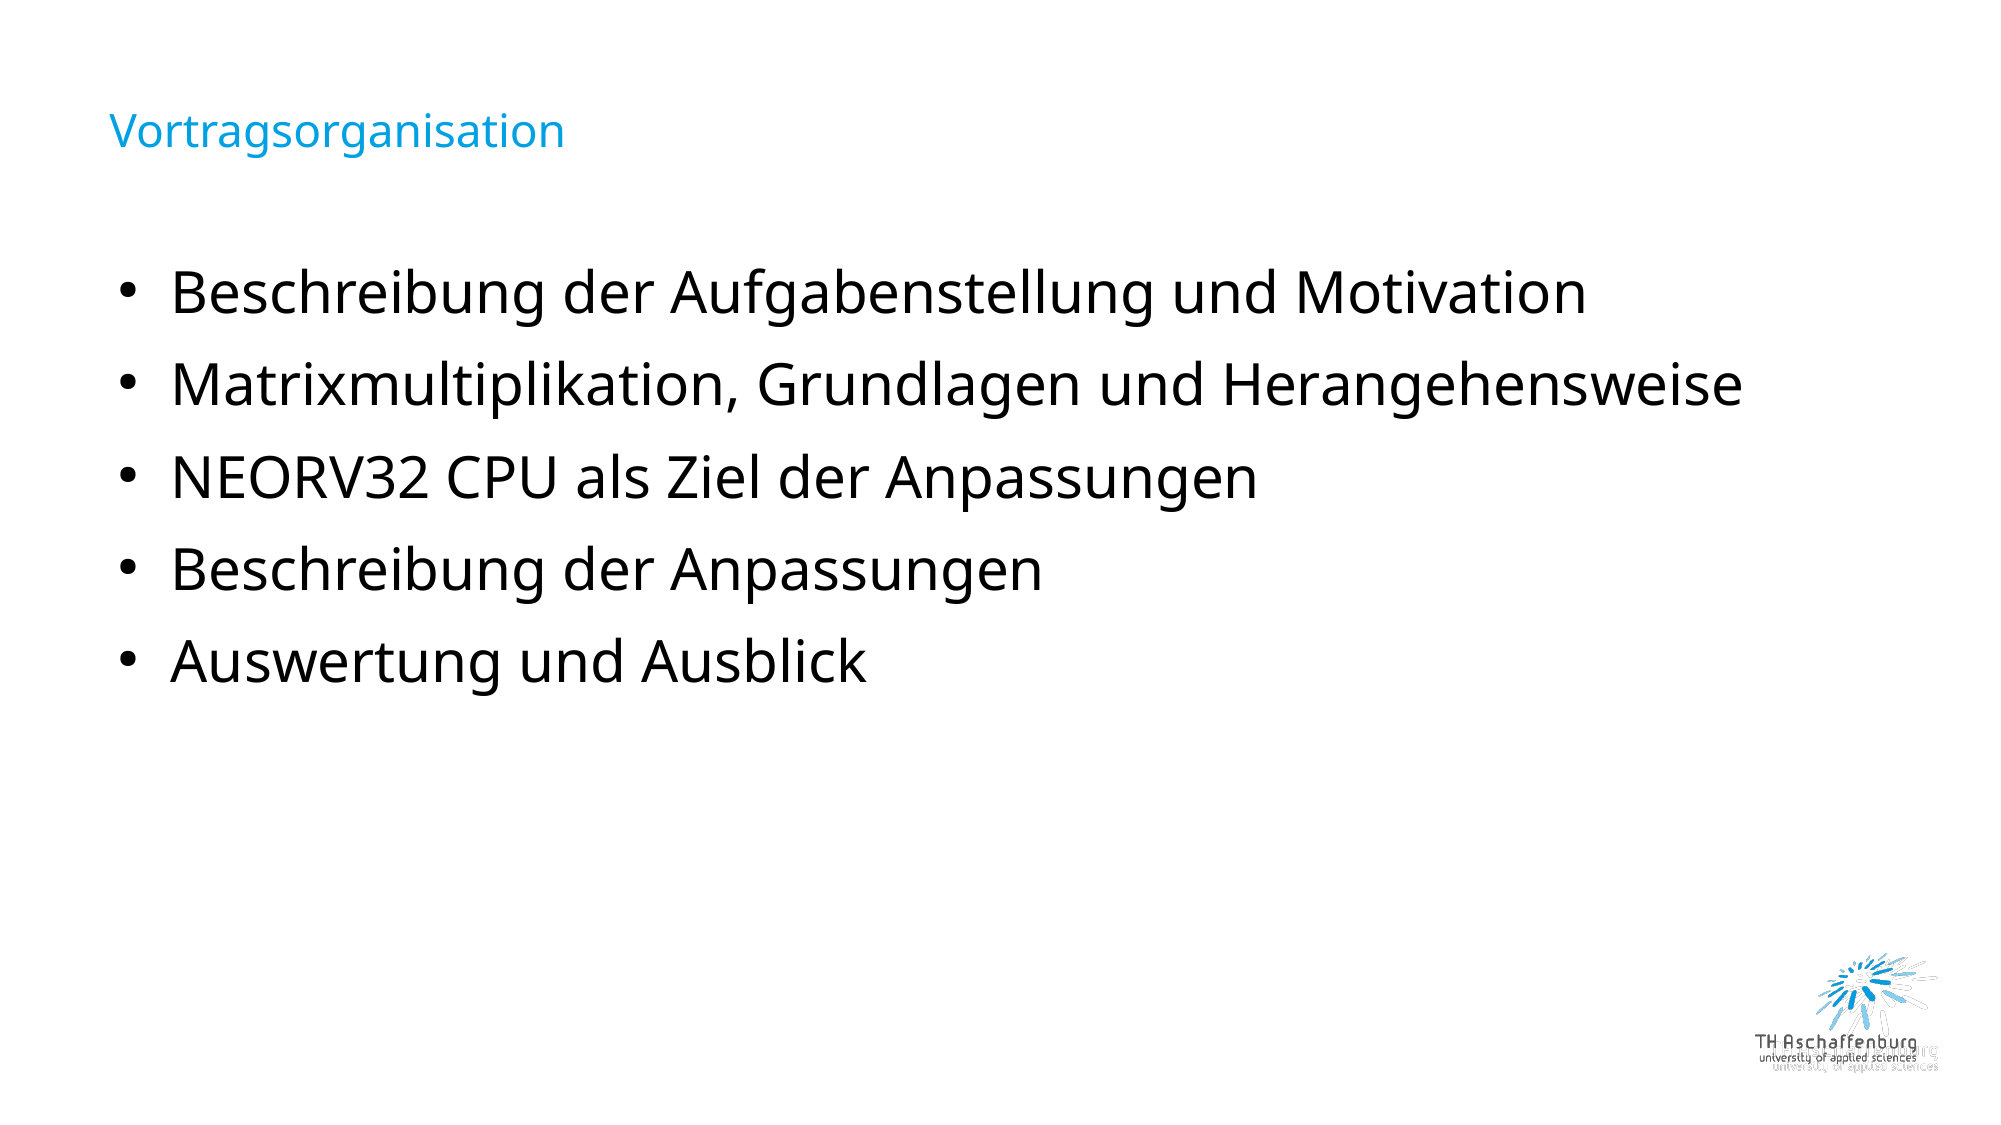

Vortragsorganisation
# Beschreibung der Aufgabenstellung und Motivation
Matrixmultiplikation, Grundlagen und Herangehensweise
NEORV32 CPU als Ziel der Anpassungen
Beschreibung der Anpassungen
Auswertung und Ausblickdd Text